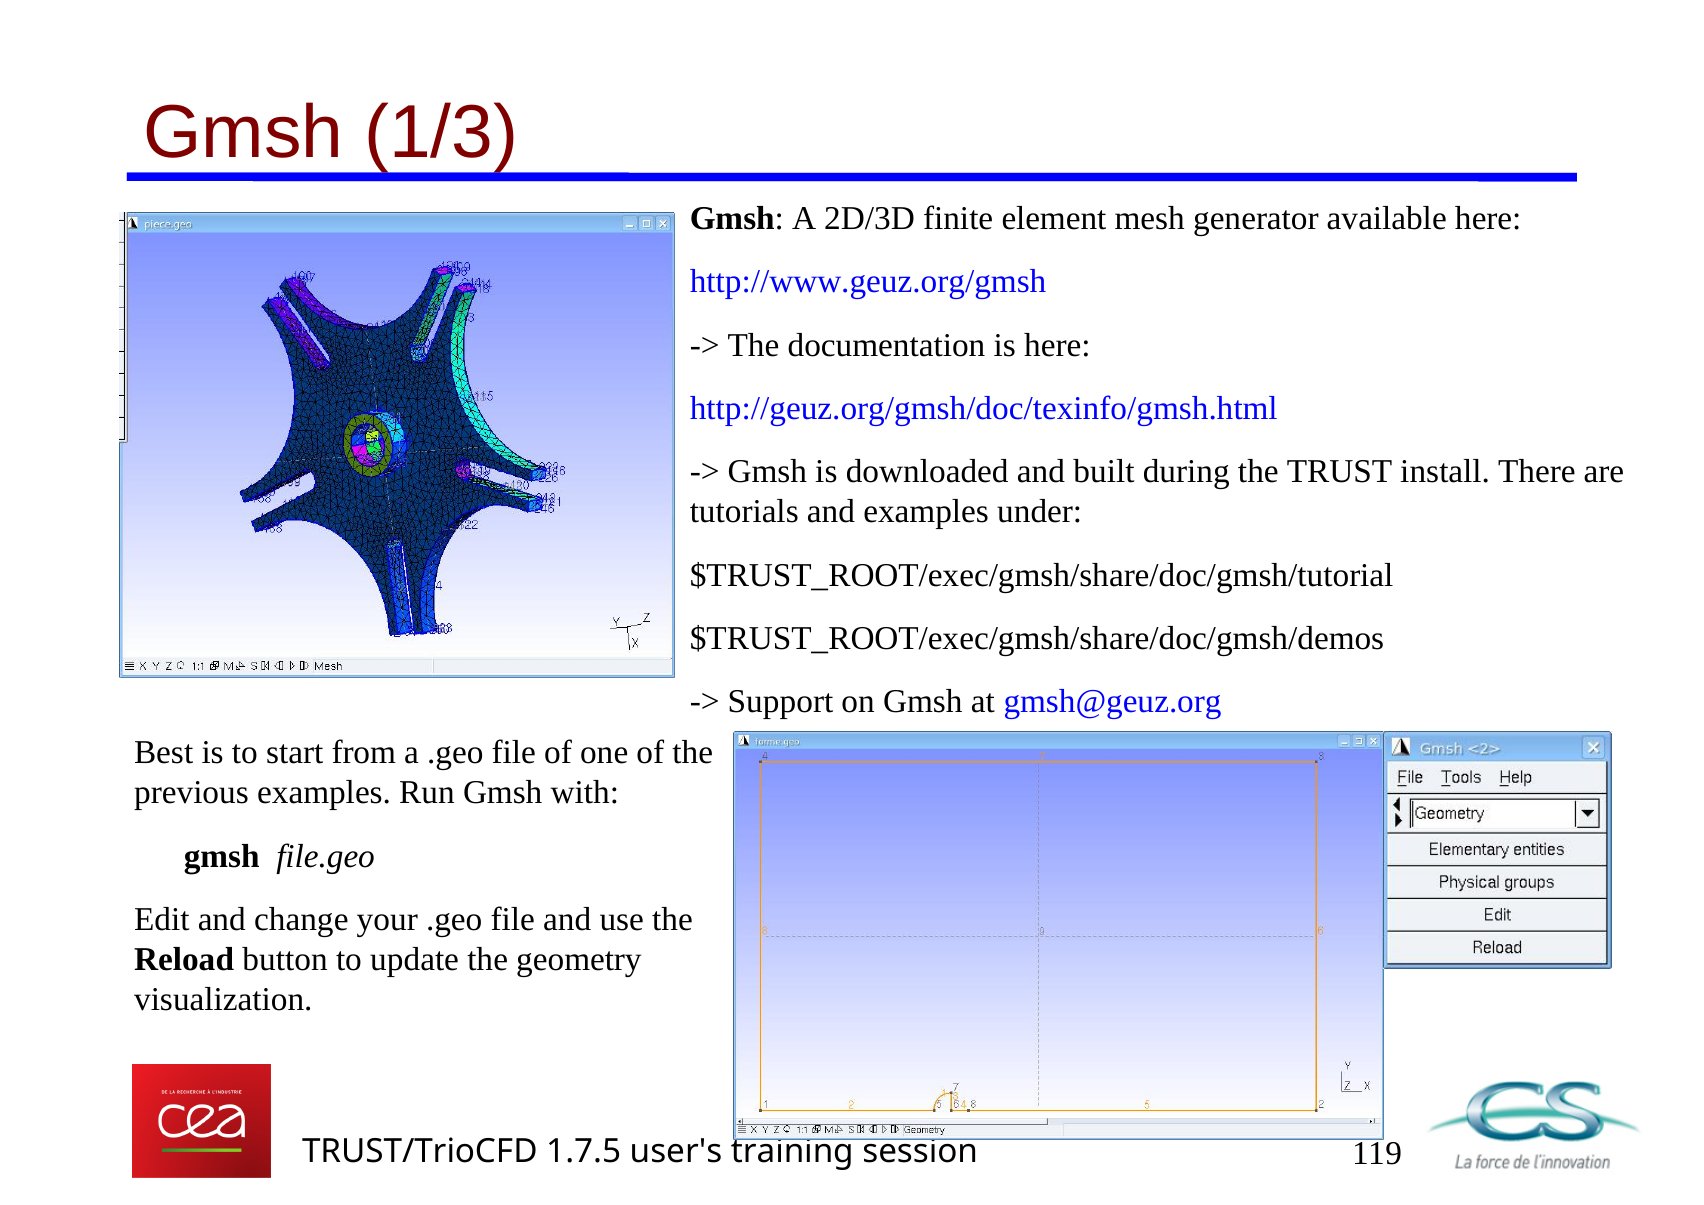

# Gmsh (1/3)
Gmsh: A 2D/3D finite element mesh generator available here:
http://www.geuz.org/gmsh
-> The documentation is here:
http://geuz.org/gmsh/doc/texinfo/gmsh.html
-> Gmsh is downloaded and built during the TRUST install. There are tutorials and examples under:
$TRUST_ROOT/exec/gmsh/share/doc/gmsh/tutorial
$TRUST_ROOT/exec/gmsh/share/doc/gmsh/demos
-> Support on Gmsh at gmsh@geuz.org
Best is to start from a .geo file of one of the previous examples. Run Gmsh with:
 gmsh file.geo
Edit and change your .geo file and use the Reload button to update the geometry visualization.
TRUST/TrioCFD 1.7.5 user's training session
119